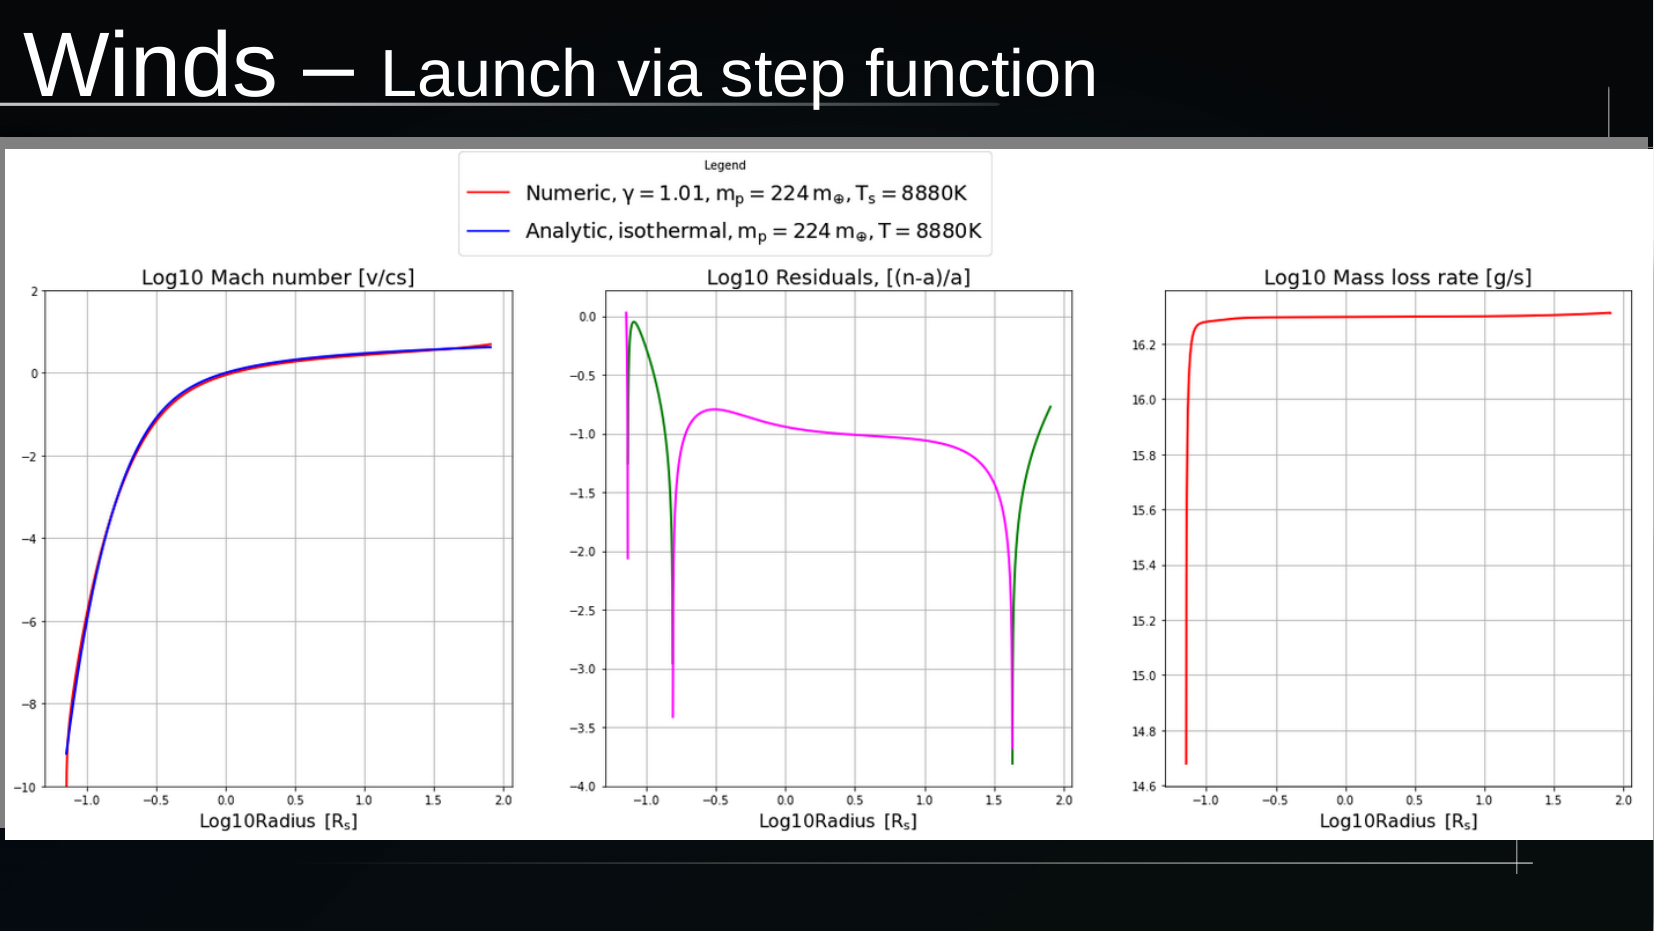

# Winds – Launch via step function